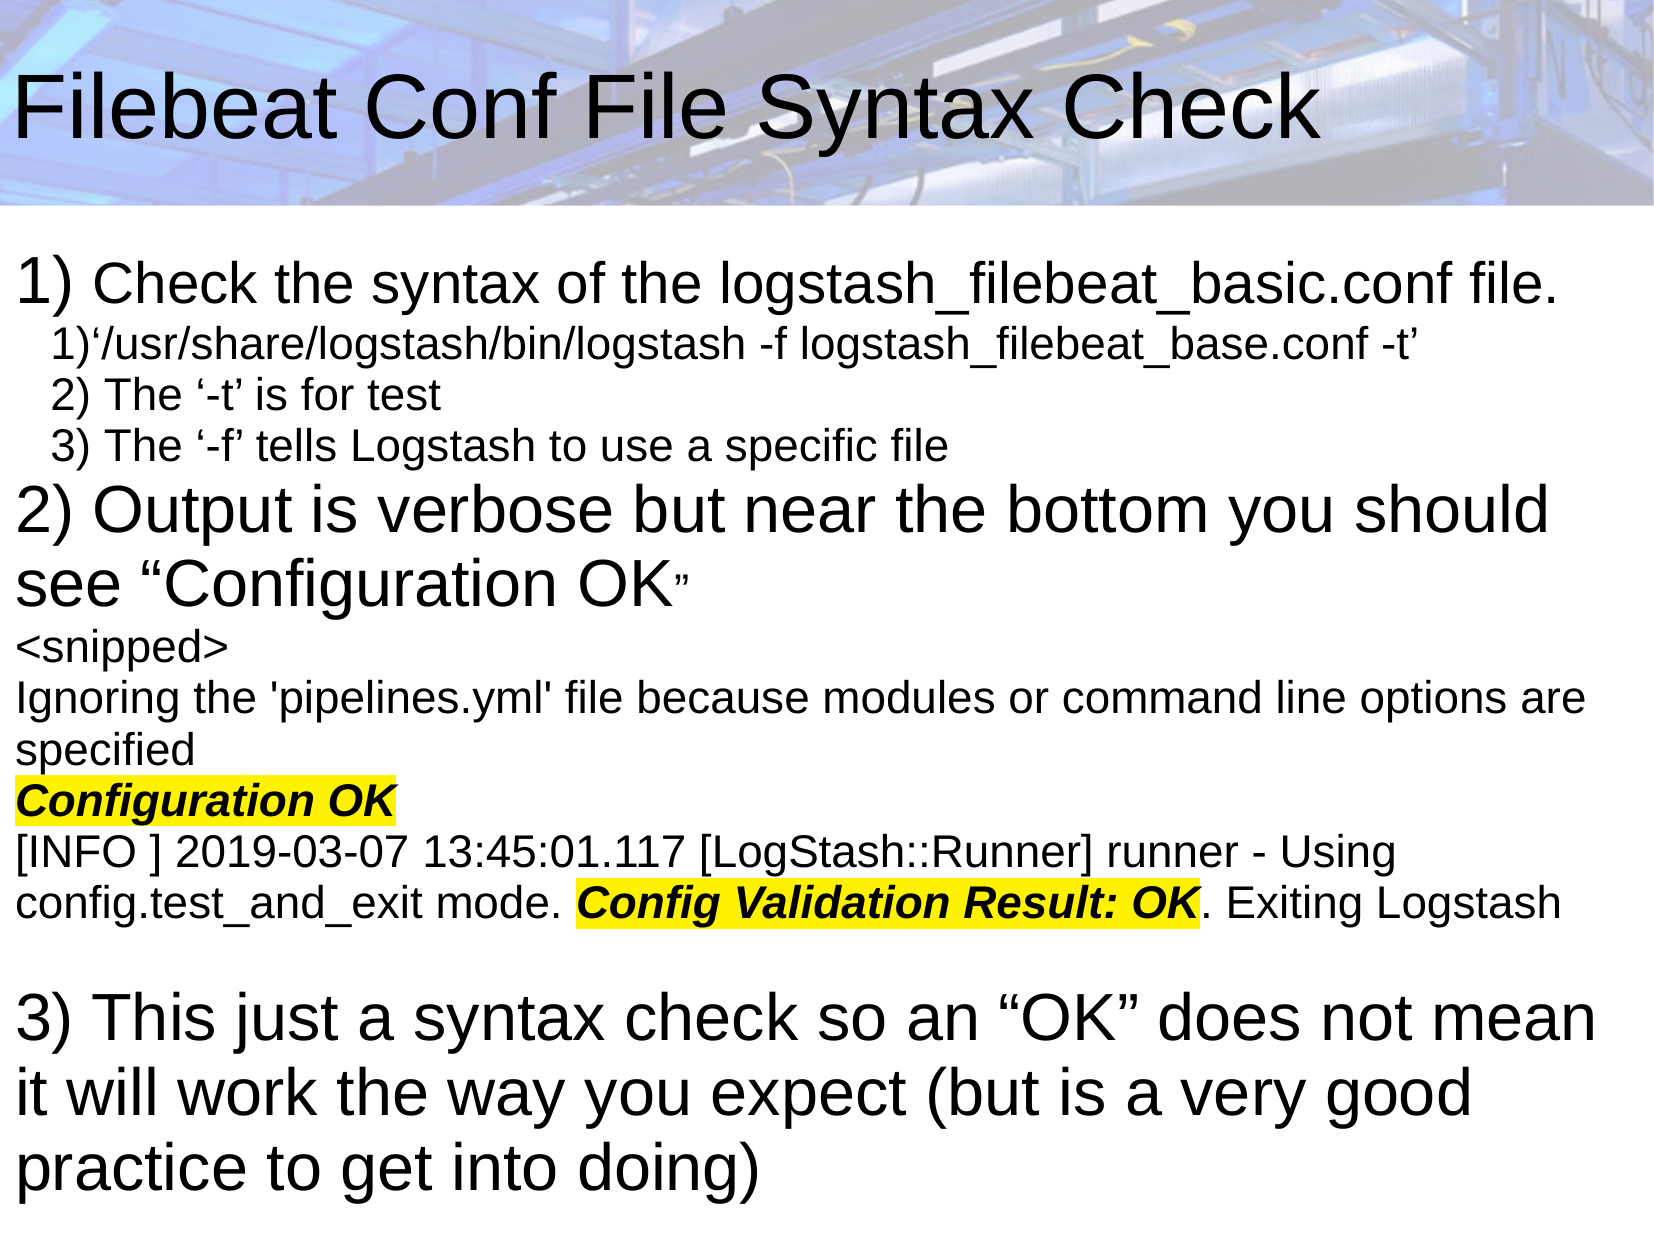

# Filebeat Conf File Syntax Check
 Check the syntax of the logstash_filebeat_basic.conf file.
‘/usr/share/logstash/bin/logstash -f logstash_filebeat_base.conf -t’
 The ‘-t’ is for test
 The ‘-f’ tells Logstash to use a specific file
 Output is verbose but near the bottom you should see “Configuration OK”
<snipped>
Ignoring the 'pipelines.yml' file because modules or command line options are specified
Configuration OK
[INFO ] 2019-03-07 13:45:01.117 [LogStash::Runner] runner - Using config.test_and_exit mode. Config Validation Result: OK. Exiting Logstash
3) This just a syntax check so an “OK” does not mean it will work the way you expect (but is a very good practice to get into doing)